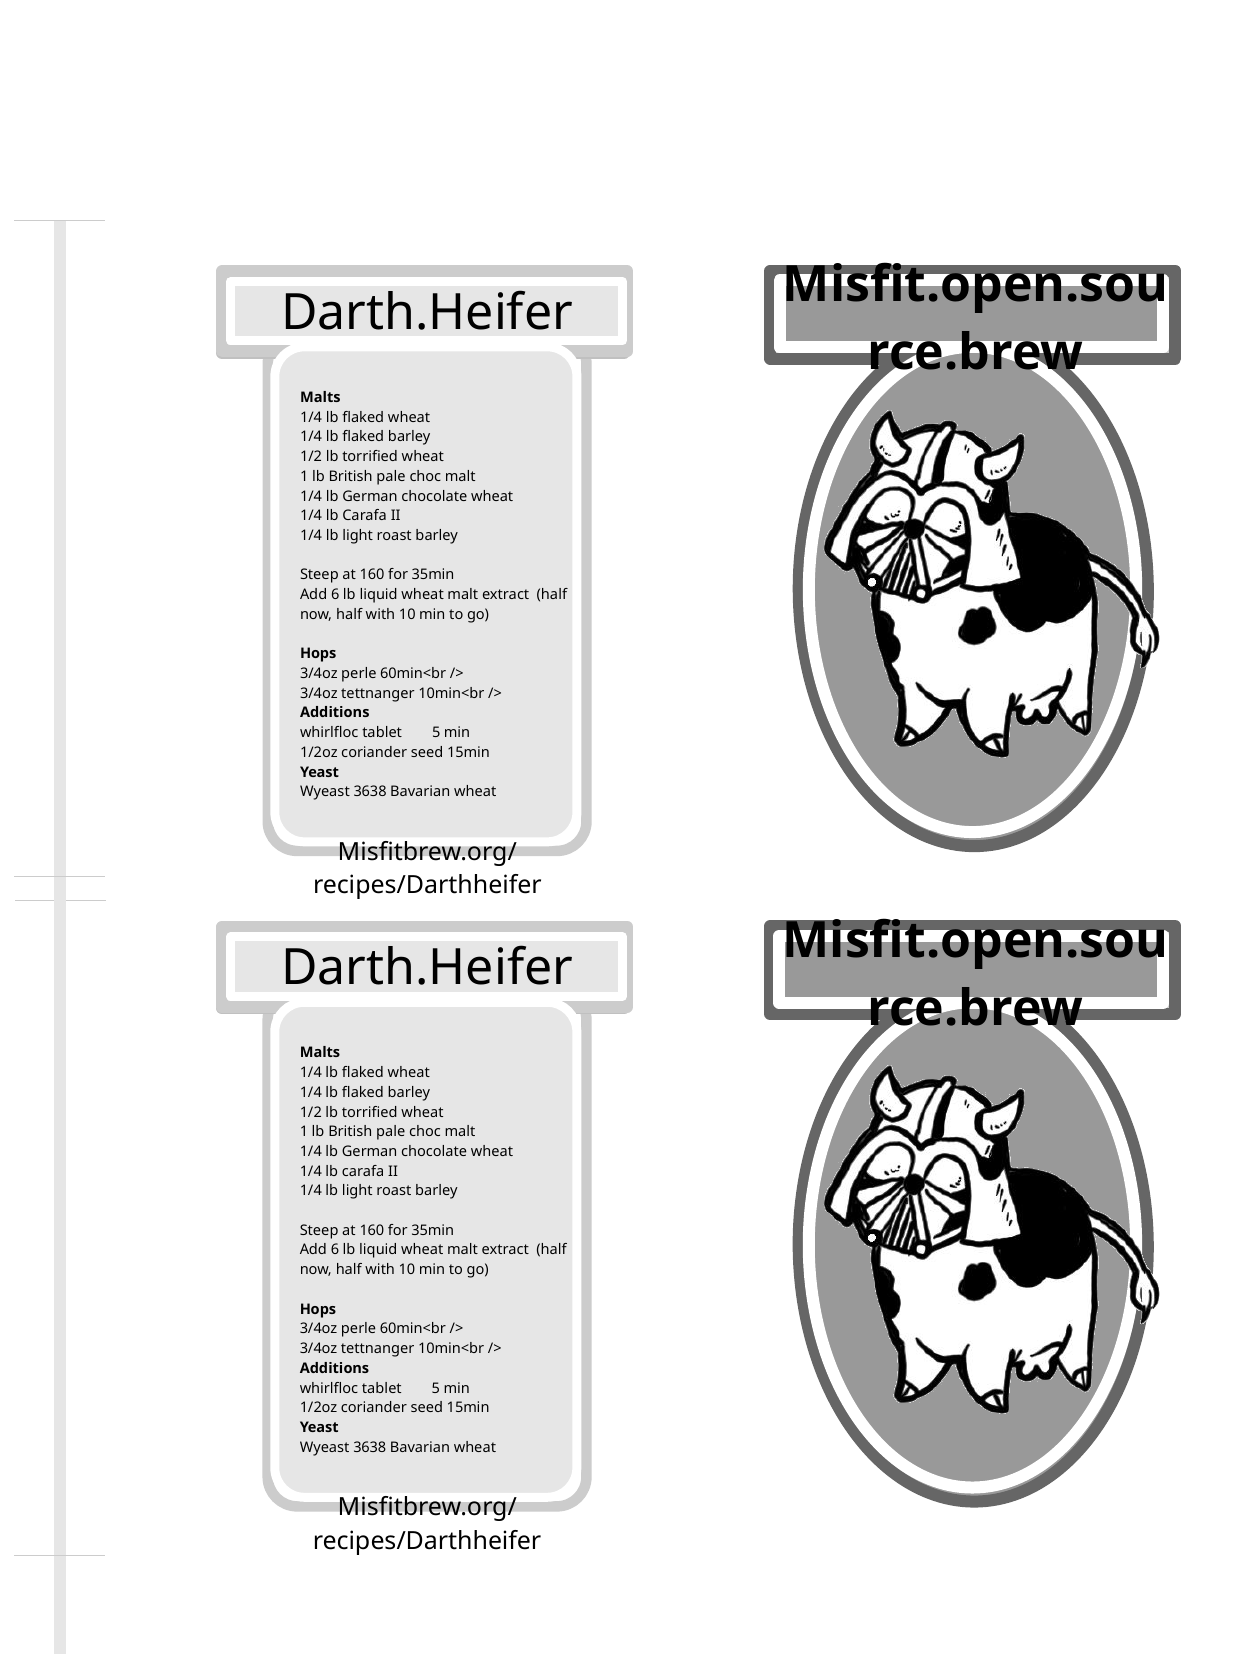

Misfit.open.source.brew
Darth.Heifer
A Dark Hefeweizen
Malts
1/4 lb flaked wheat
1/4 lb flaked barley
1/2 lb torrified wheat
1 lb British pale choc malt
1/4 lb German chocolate wheat
1/4 lb Carafa II
1/4 lb light roast barley
Steep at 160 for 35min
Add 6 lb liquid wheat malt extract (half now, half with 10 min to go)
Hops
3/4oz perle 60min<br />
3/4oz tettnanger 10min<br />
Additions
whirlfloc tablet 5 min
1/2oz coriander seed 15min
Yeast
Wyeast 3638 Bavarian wheat
# Misfitbrew.org/recipes/Darthheifer
Misfit.open.source.brew
Darth.Heifer
A Dark Hefeweizen
Malts
1/4 lb flaked wheat
1/4 lb flaked barley
1/2 lb torrified wheat
1 lb British pale choc malt
1/4 lb German chocolate wheat
1/4 lb carafa II
1/4 lb light roast barley
Steep at 160 for 35min
Add 6 lb liquid wheat malt extract (half now, half with 10 min to go)
Hops
3/4oz perle 60min<br />
3/4oz tettnanger 10min<br />
Additions
whirlfloc tablet 5 min
1/2oz coriander seed 15min
Yeast
Wyeast 3638 Bavarian wheat
Misfitbrew.org/recipes/Darthheifer